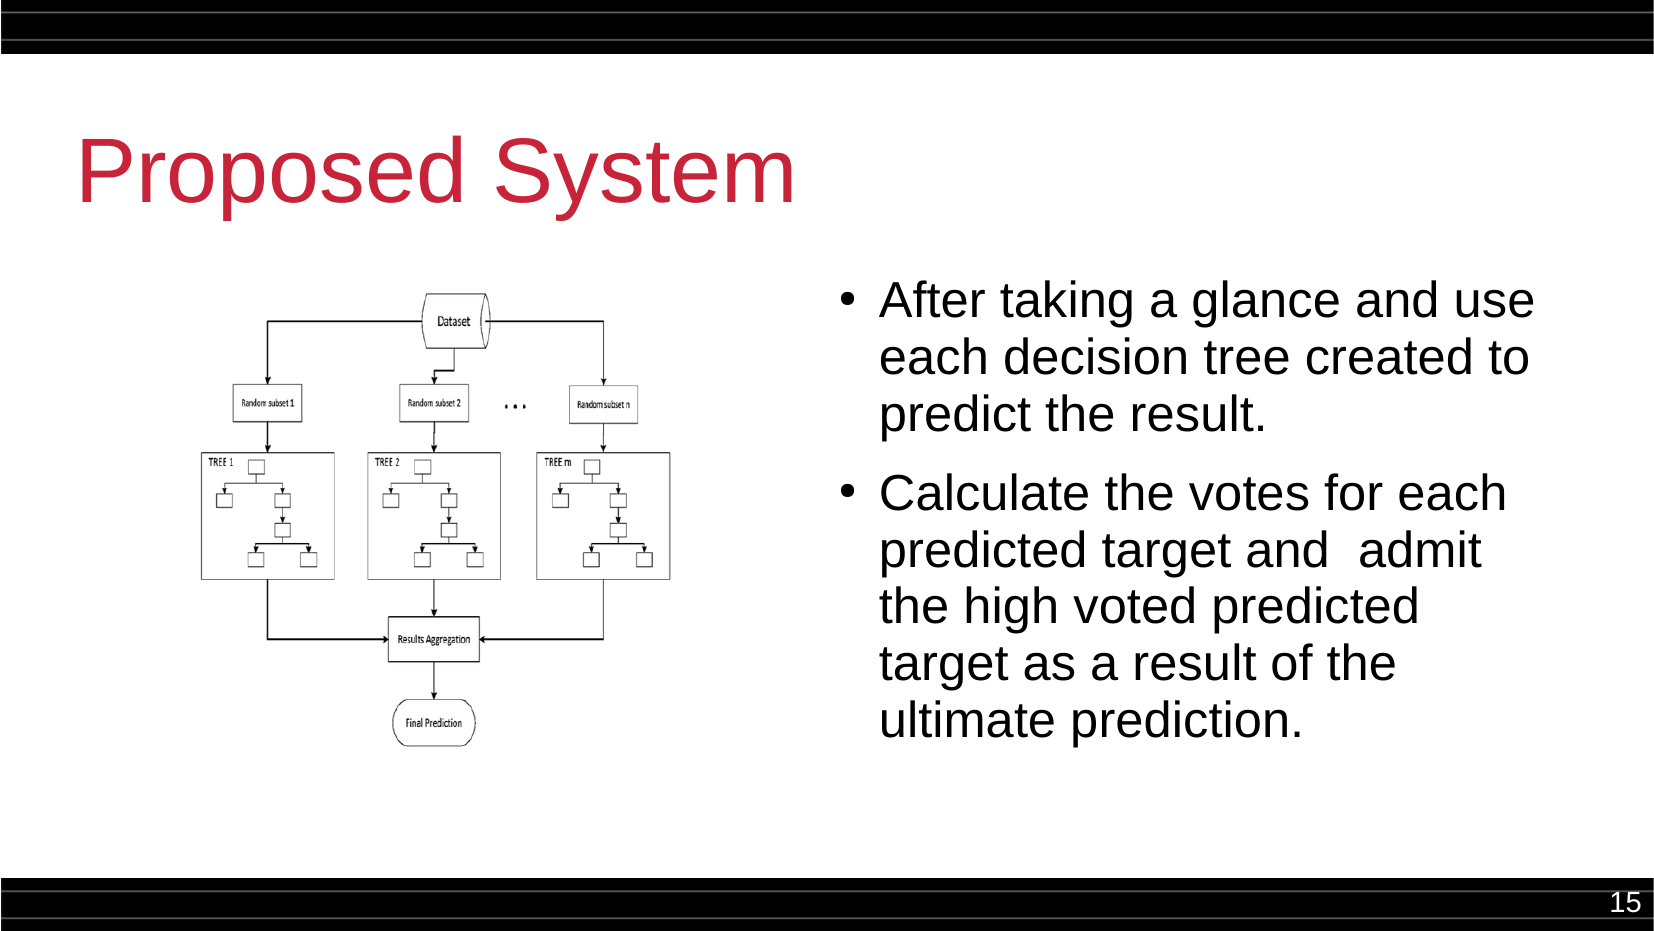

# Proposed System
After taking a glance and use each decision tree created to predict the result.
Calculate the votes for each predicted target and admit the high voted predicted target as a result of the ultimate prediction.